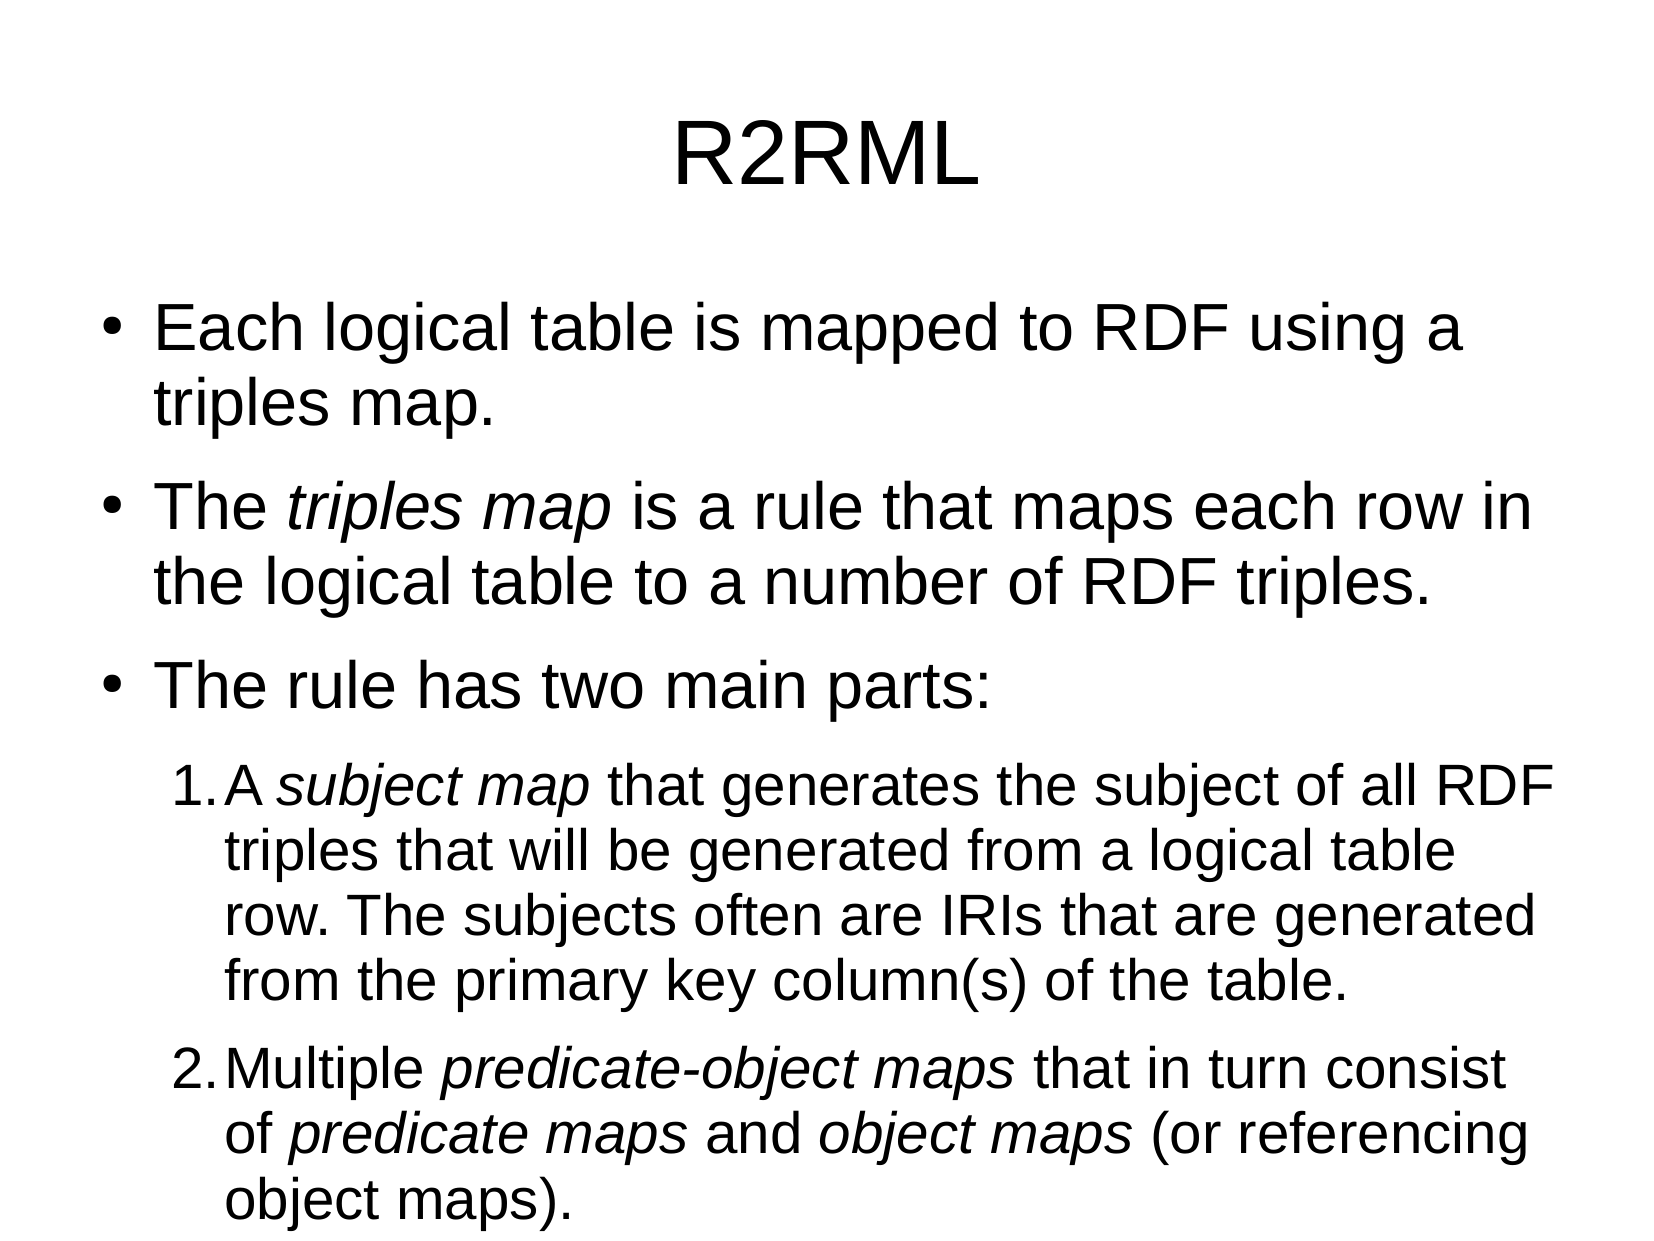

# R2RML
Each logical table is mapped to RDF using a triples map.
The triples map is a rule that maps each row in the logical table to a number of RDF triples.
The rule has two main parts:
A subject map that generates the subject of all RDF triples that will be generated from a logical table row. The subjects often are IRIs that are generated from the primary key column(s) of the table.
Multiple predicate-object maps that in turn consist of predicate maps and object maps (or referencing object maps).